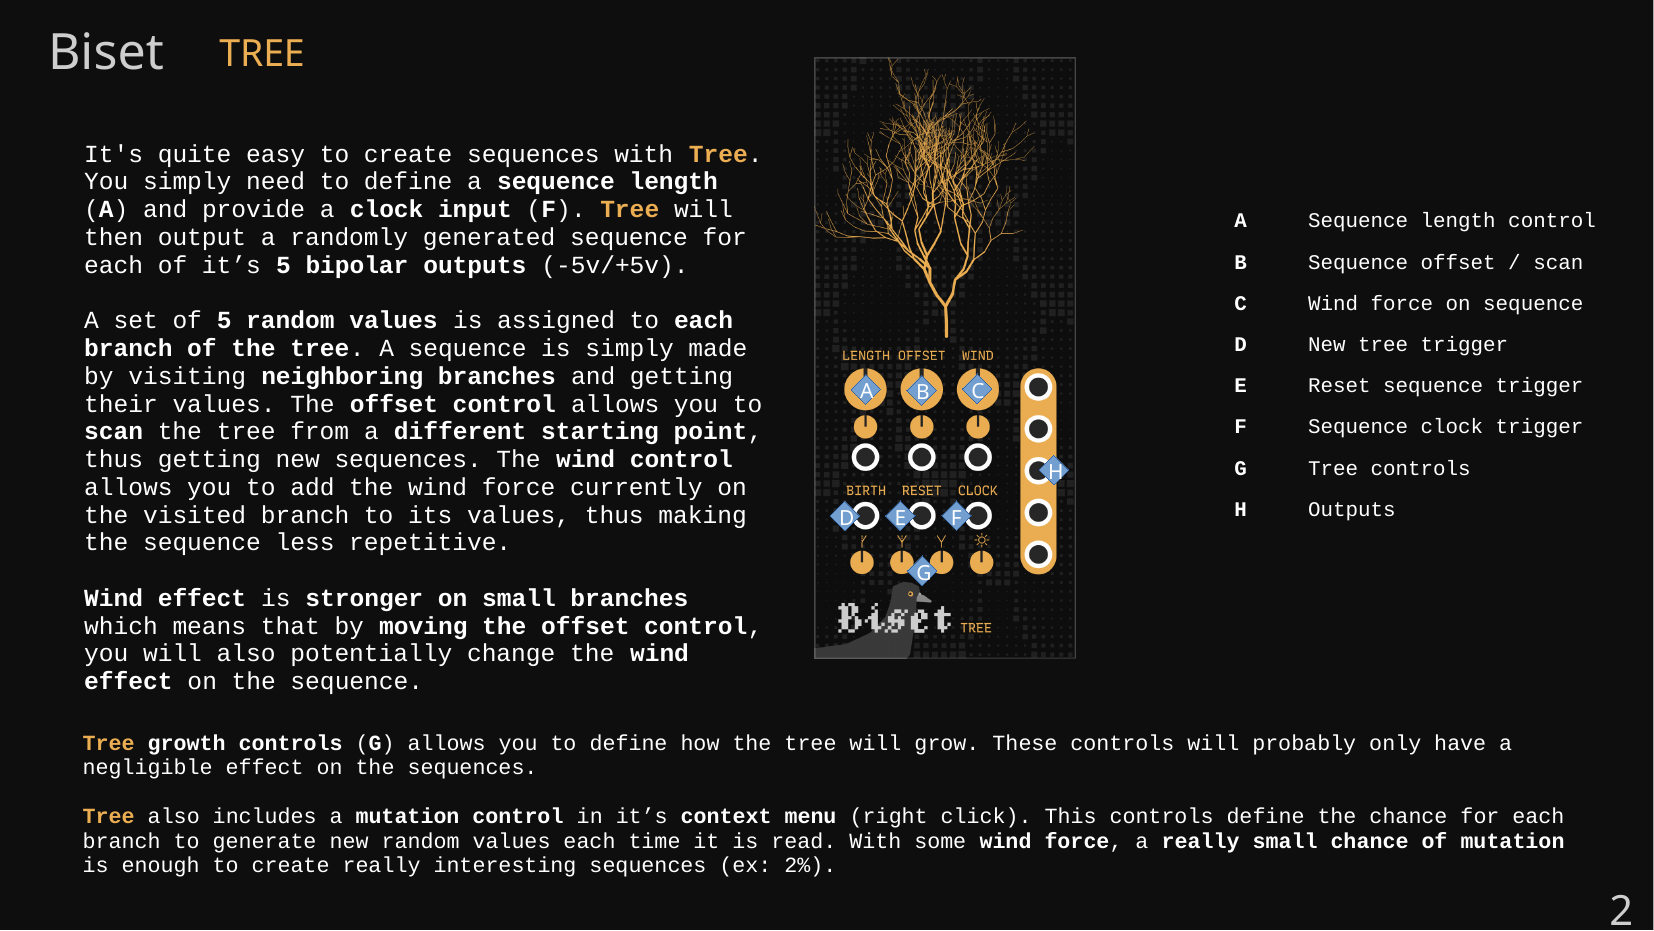

Biset
TREE
It's quite easy to create sequences with Tree. You simply need to define a sequence length (A) and provide a clock input (F). Tree will then output a randomly generated sequence for each of it’s 5 bipolar outputs (-5v/+5v).
A set of 5 random values is assigned to each branch of the tree. A sequence is simply made by visiting neighboring branches and getting their values. The offset control allows you to scan the tree from a different starting point, thus getting new sequences. The wind control allows you to add the wind force currently on the visited branch to its values, thus making the sequence less repetitive.
Wind effect is stronger on small branches which means that by moving the offset control, you will also potentially change the wind effect on the sequence.
A	Sequence length control
B	Sequence offset / scan
C	Wind force on sequence
D	New tree trigger
E	Reset sequence trigger
F	Sequence clock trigger
G	Tree controls
H	Outputs
C
A
B
H
F
E
D
G
# Tree growth controls (G) allows you to define how the tree will grow. These controls will probably only have a negligible effect on the sequences.
Tree also includes a mutation control in it’s context menu (right click). This controls define the chance for each branch to generate new random values each time it is read. With some wind force, a really small chance of mutation is enough to create really interesting sequences (ex: 2%).
2